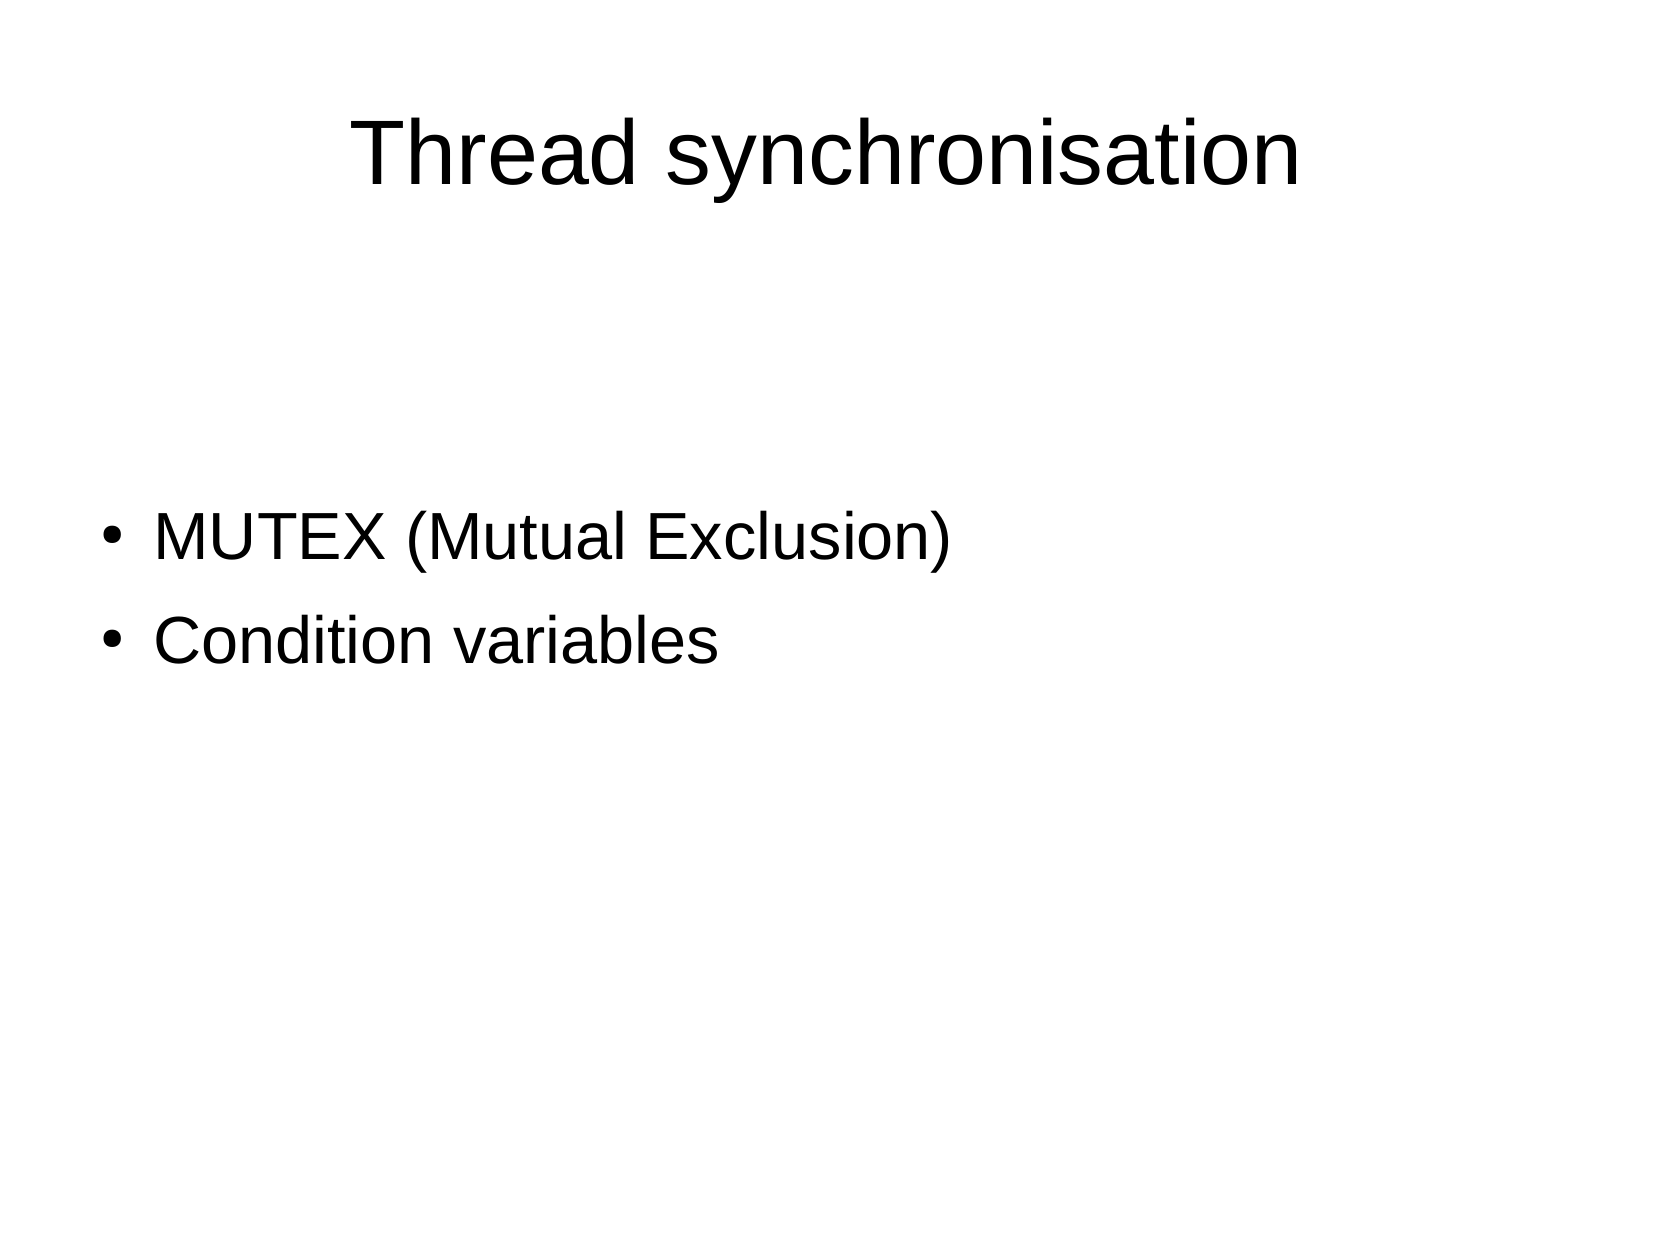

# Thread synchronisation
MUTEX (Mutual Exclusion)
Condition variables